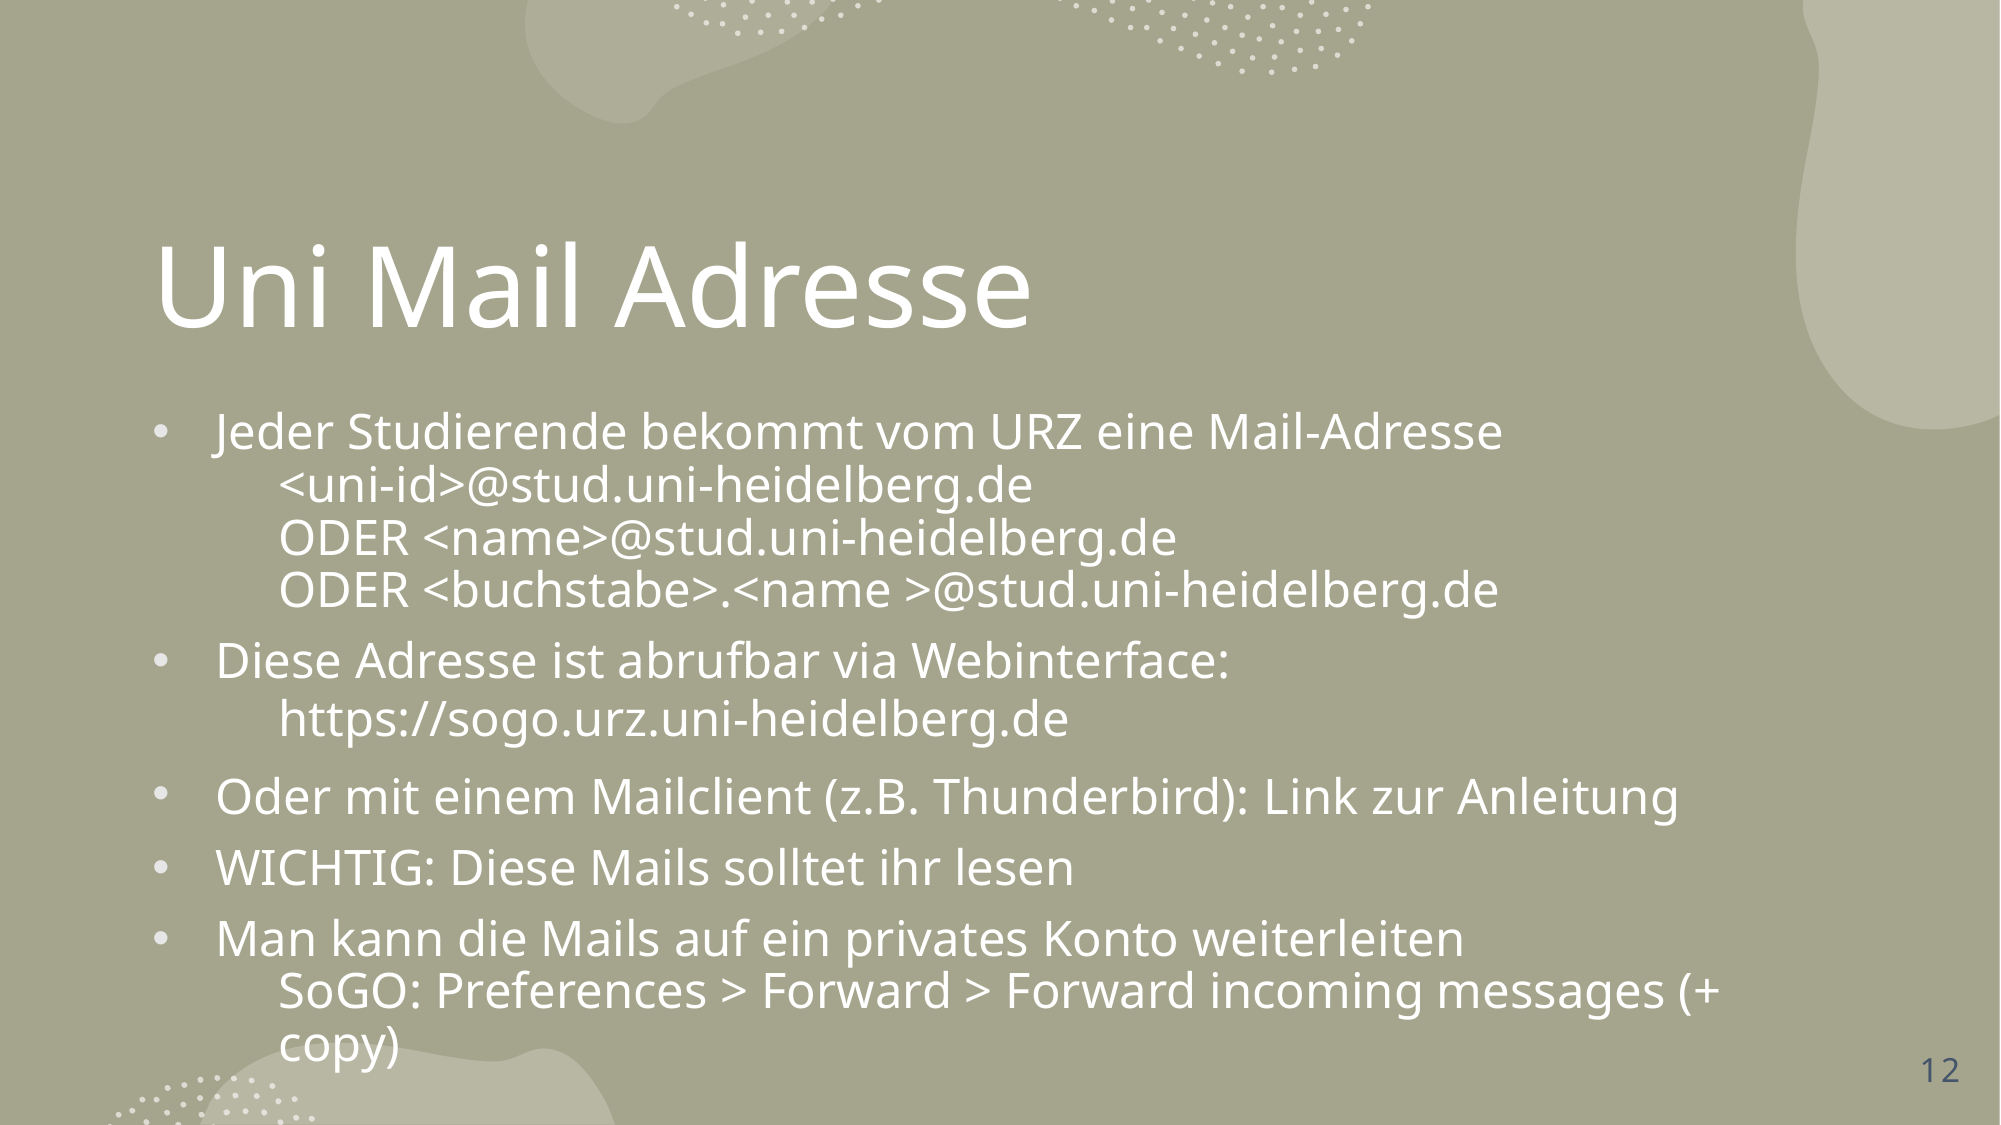

# Uni Mail Adresse
Jeder Studierende bekommt vom URZ eine Mail-Adresse
<uni-id>@stud.uni-heidelberg.de
ODER <name>@stud.uni-heidelberg.de
ODER <buchstabe>.<name >@stud.uni-heidelberg.de
Diese Adresse ist abrufbar via Webinterface: https://sogo.urz.uni-heidelberg.de
Oder mit einem Mailclient (z.B. Thunderbird): Link zur Anleitung
WICHTIG: Diese Mails solltet ihr lesen
Man kann die Mails auf ein privates Konto weiterleiten
SoGO: Preferences > Forward > Forward incoming messages (+ copy)